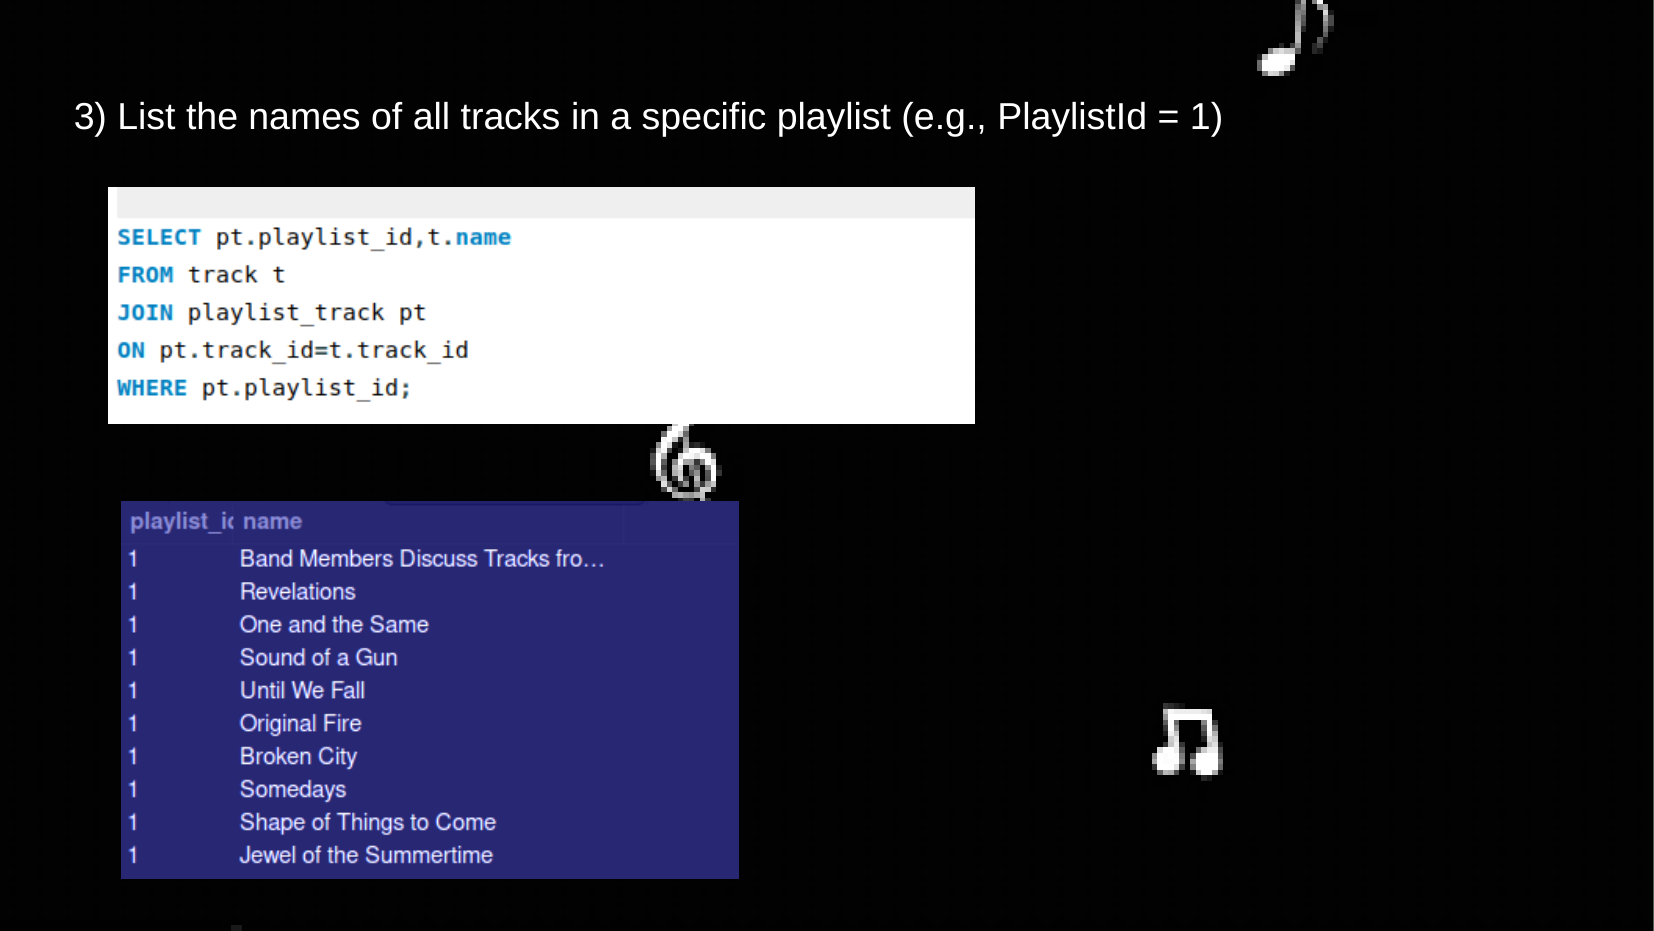

3) List the names of all tracks in a specific playlist (e.g., PlaylistId = 1)